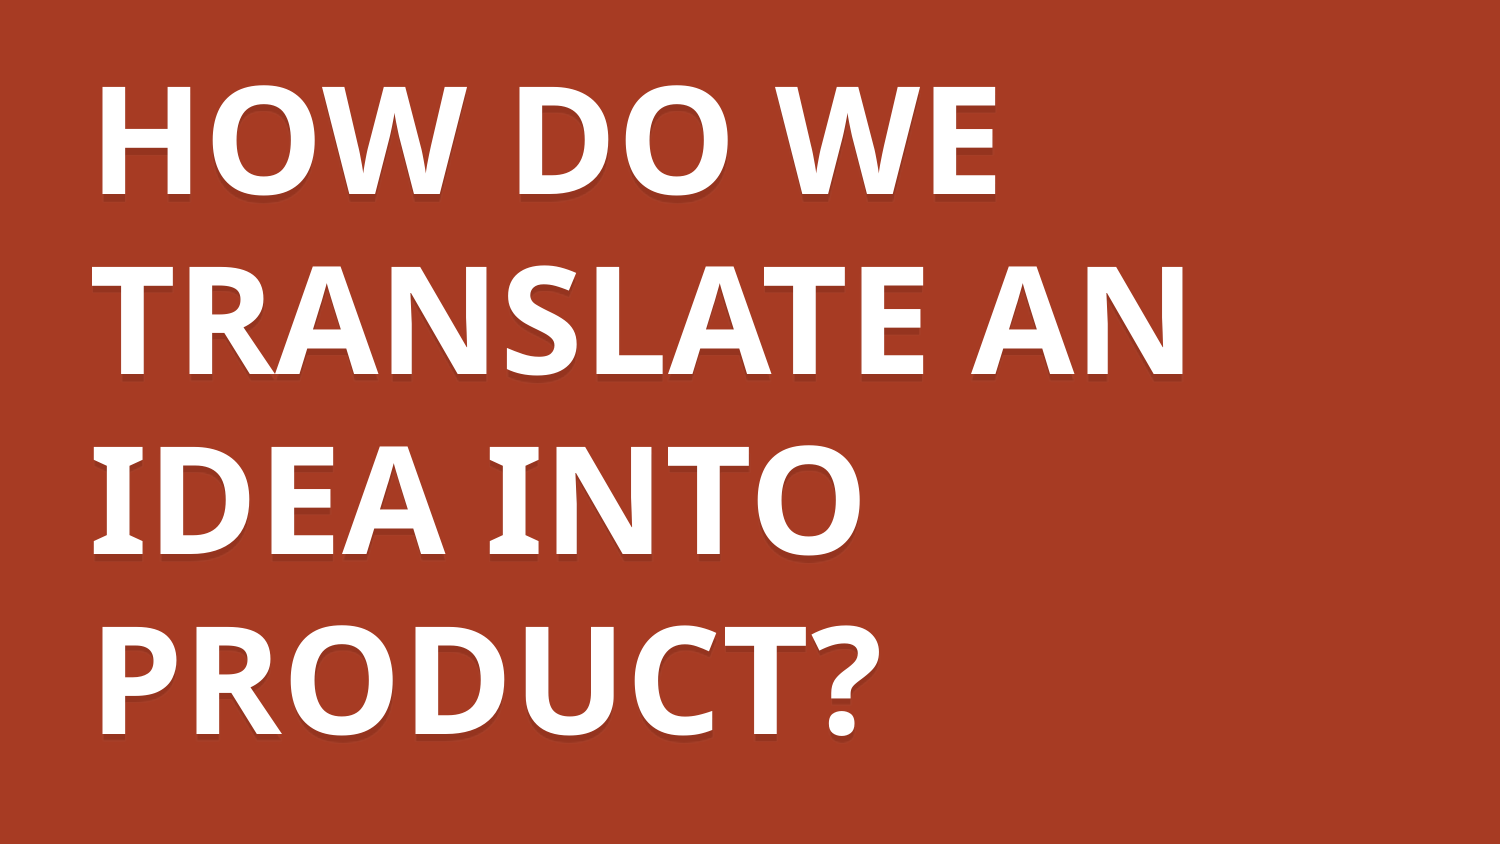

HOW DO WE TRANSLATE AN IDEA INTO PRODUCT?